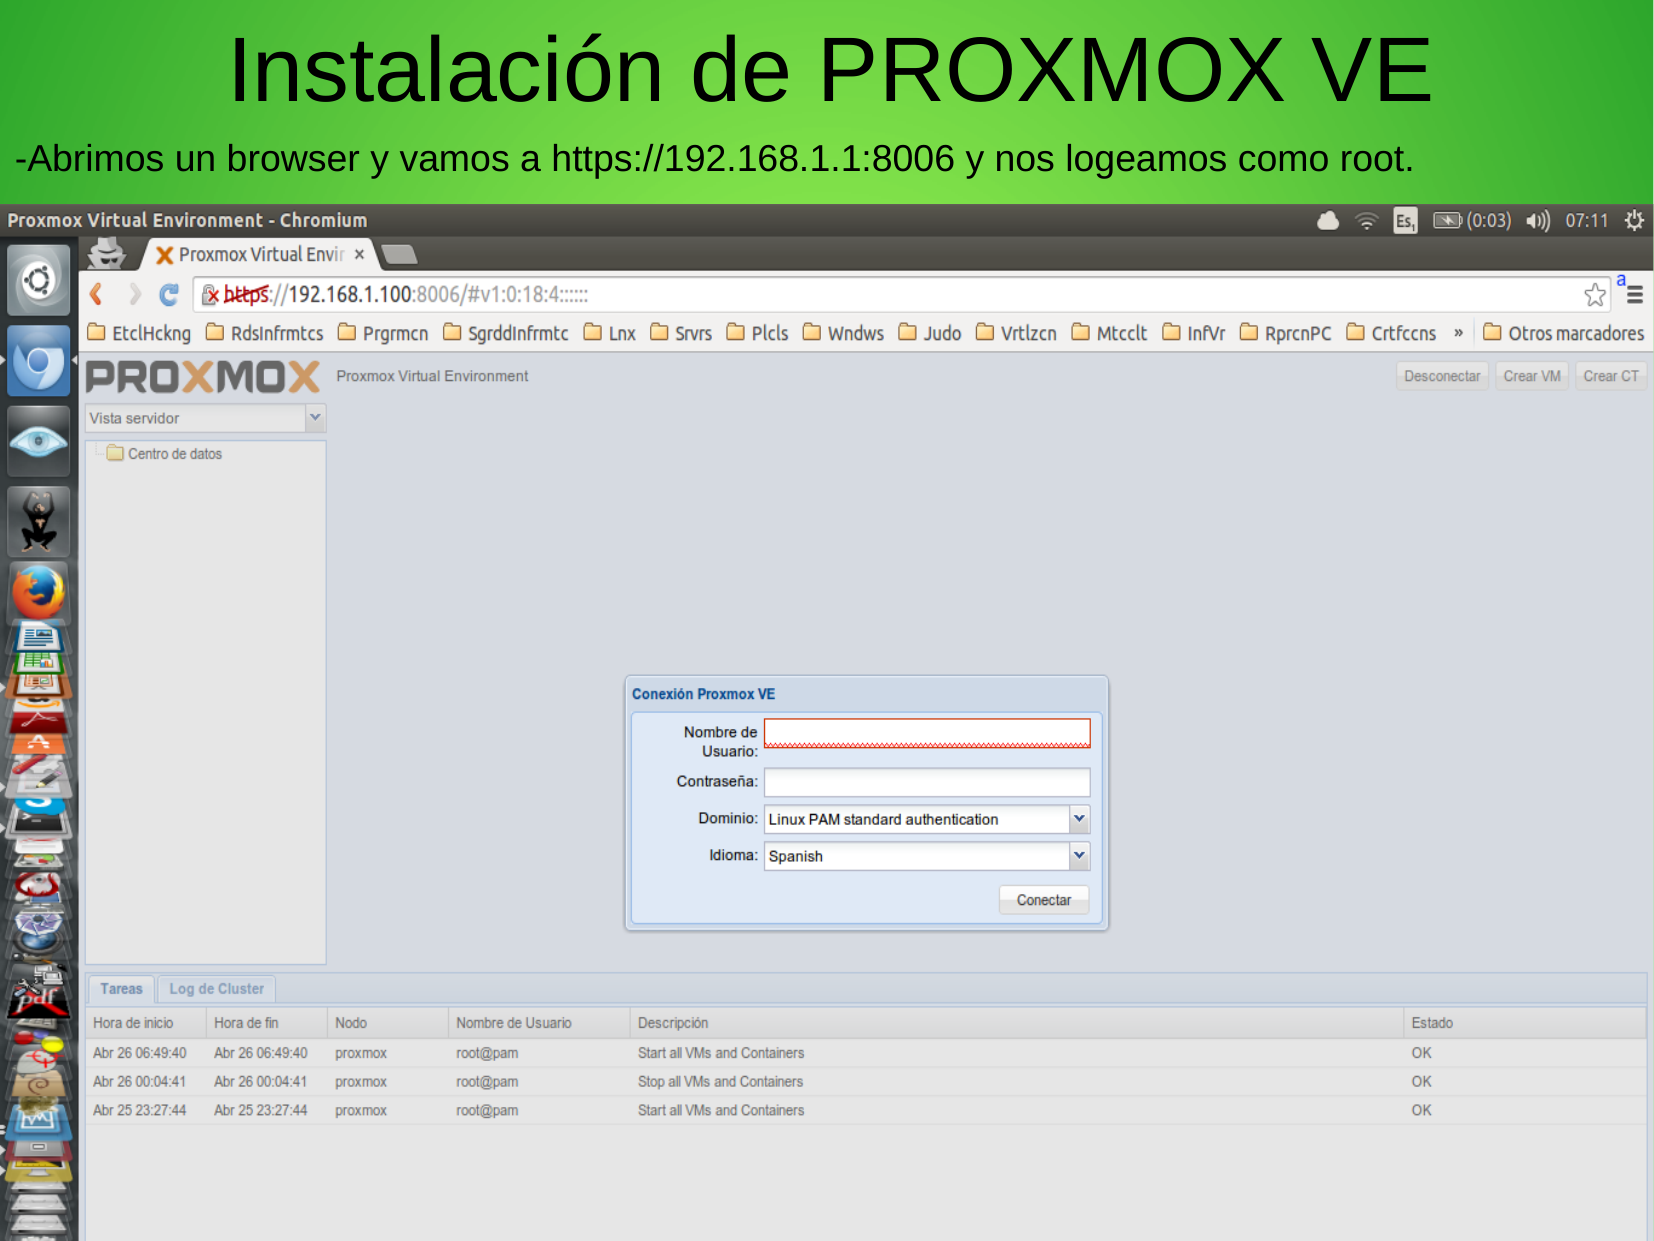

Instalación de PROXMOX VE
-Abrimos un browser y vamos a https://192.168.1.1:8006 y nos logeamos como root.